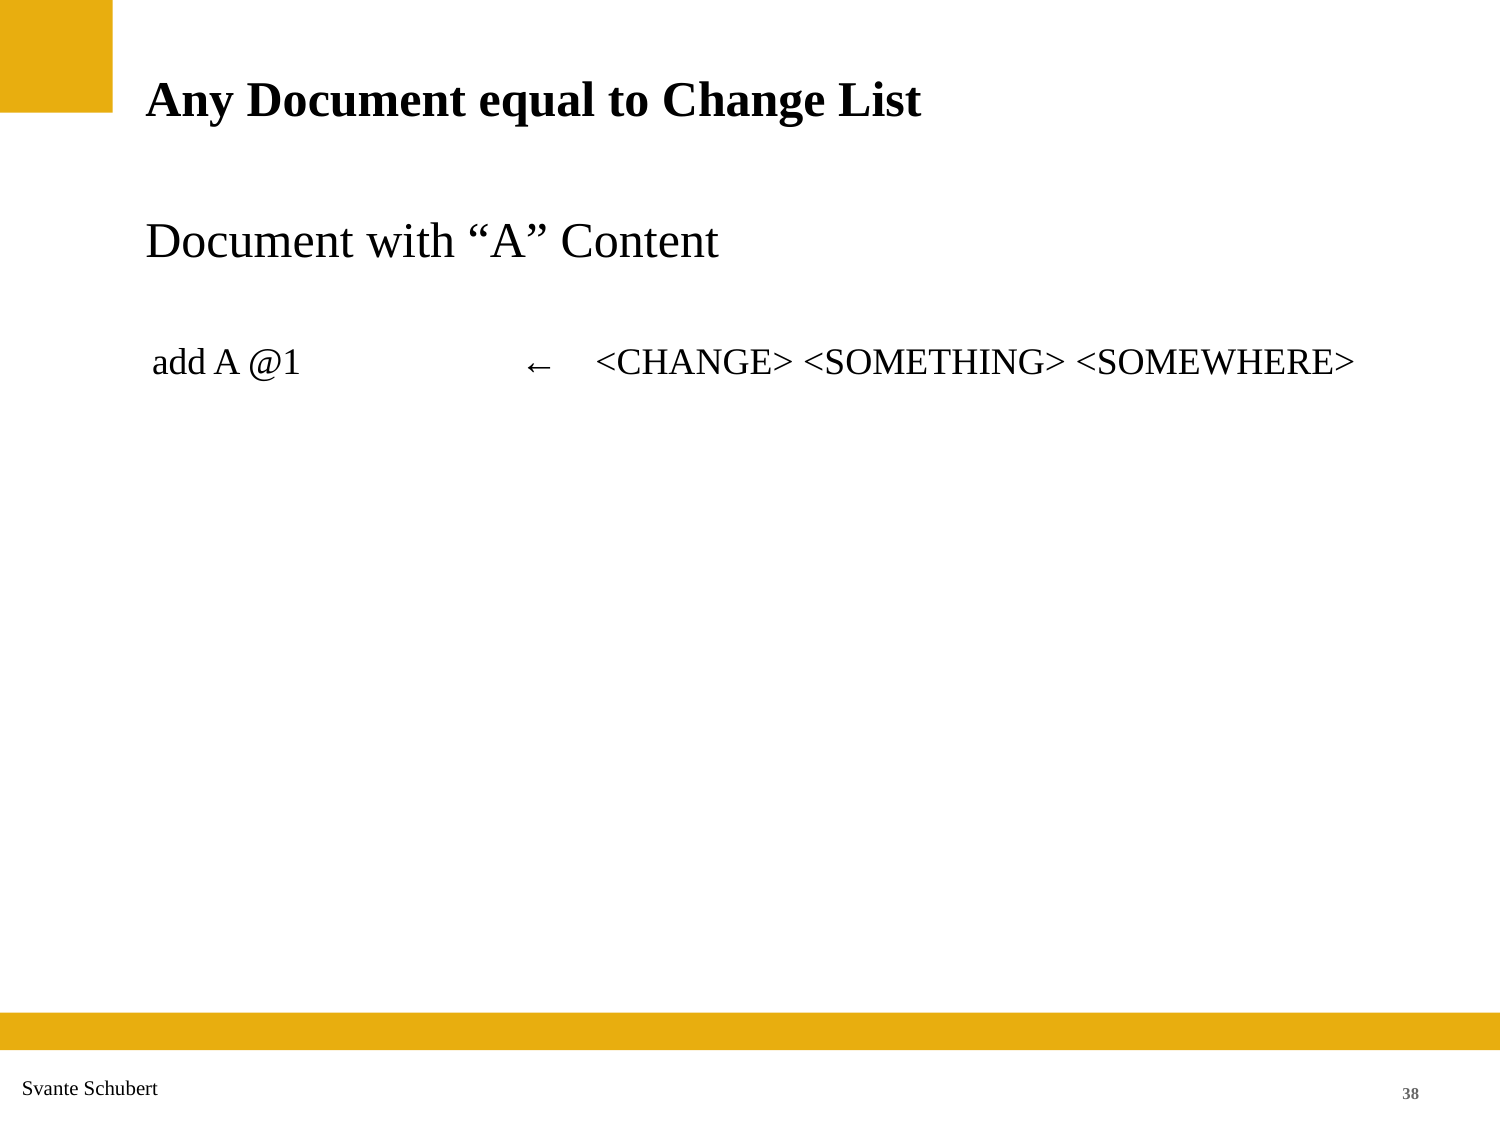

# Any Document equal to Change List
Document with “A” Content
 add A @1			←	<CHANGE> <SOMETHING> <SOMEWHERE>
Svante Schubert